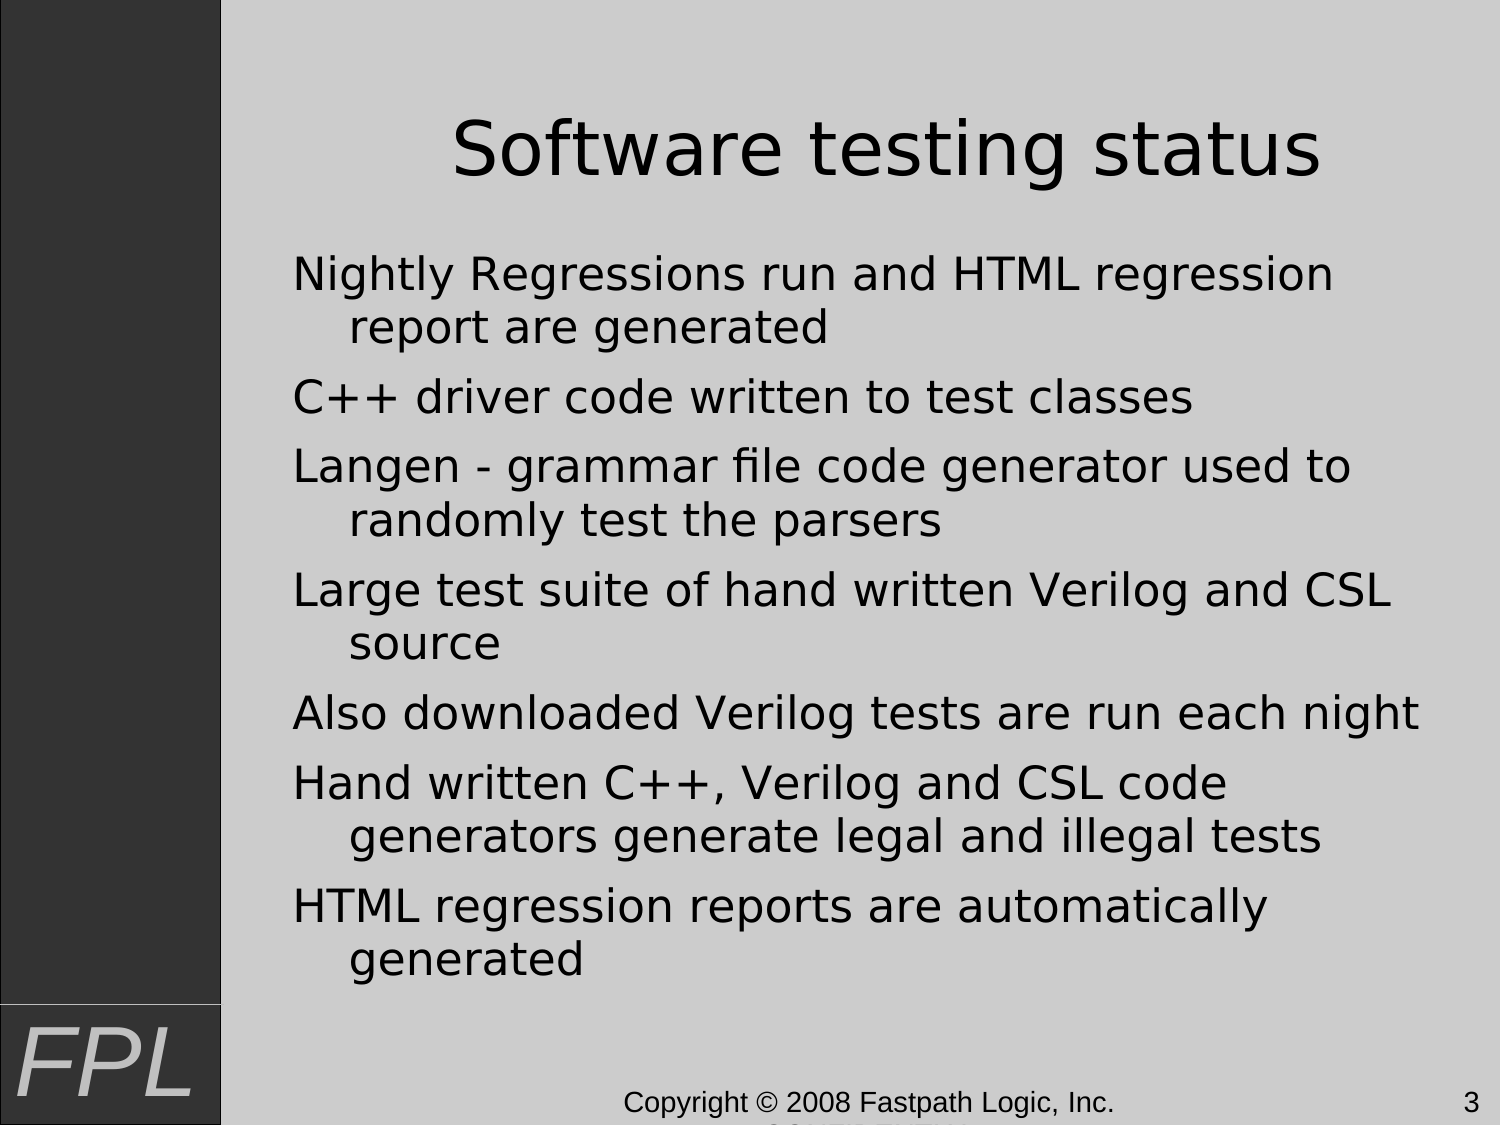

# Software testing status
Nightly Regressions run and HTML regression report are generated
C++ driver code written to test classes
Langen - grammar file code generator used to randomly test the parsers
Large test suite of hand written Verilog and CSL source
Also downloaded Verilog tests are run each night
Hand written C++, Verilog and CSL code generators generate legal and illegal tests
HTML regression reports are automatically generated
3